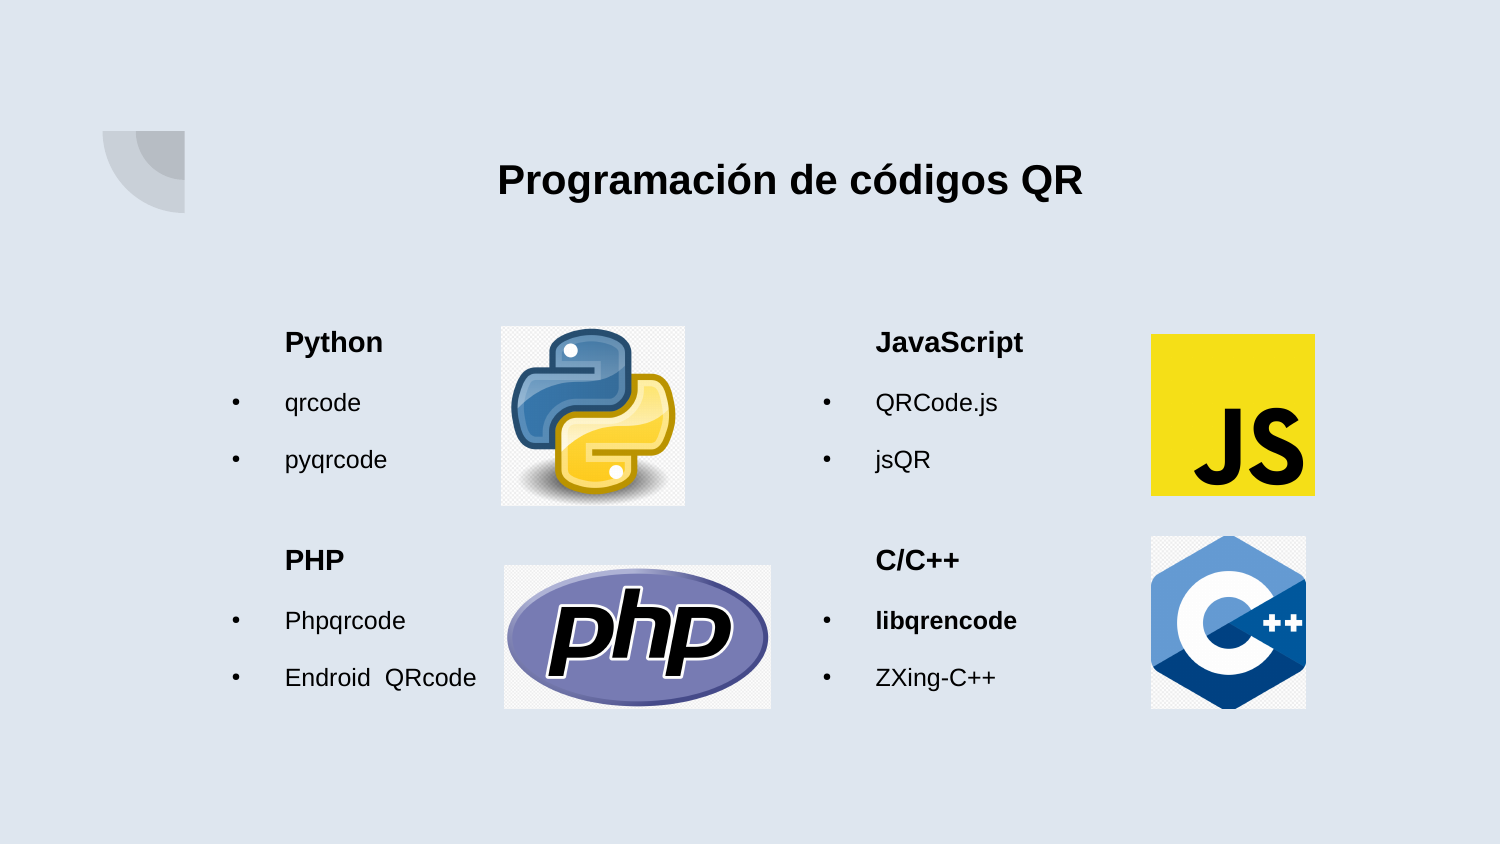

# Programación de códigos QR
Python
qrcode
pyqrcode
JavaScript
QRCode.js
jsQR
PHP
Phpqrcode
Endroid QRcode
C/C++
libqrencode
ZXing-C++